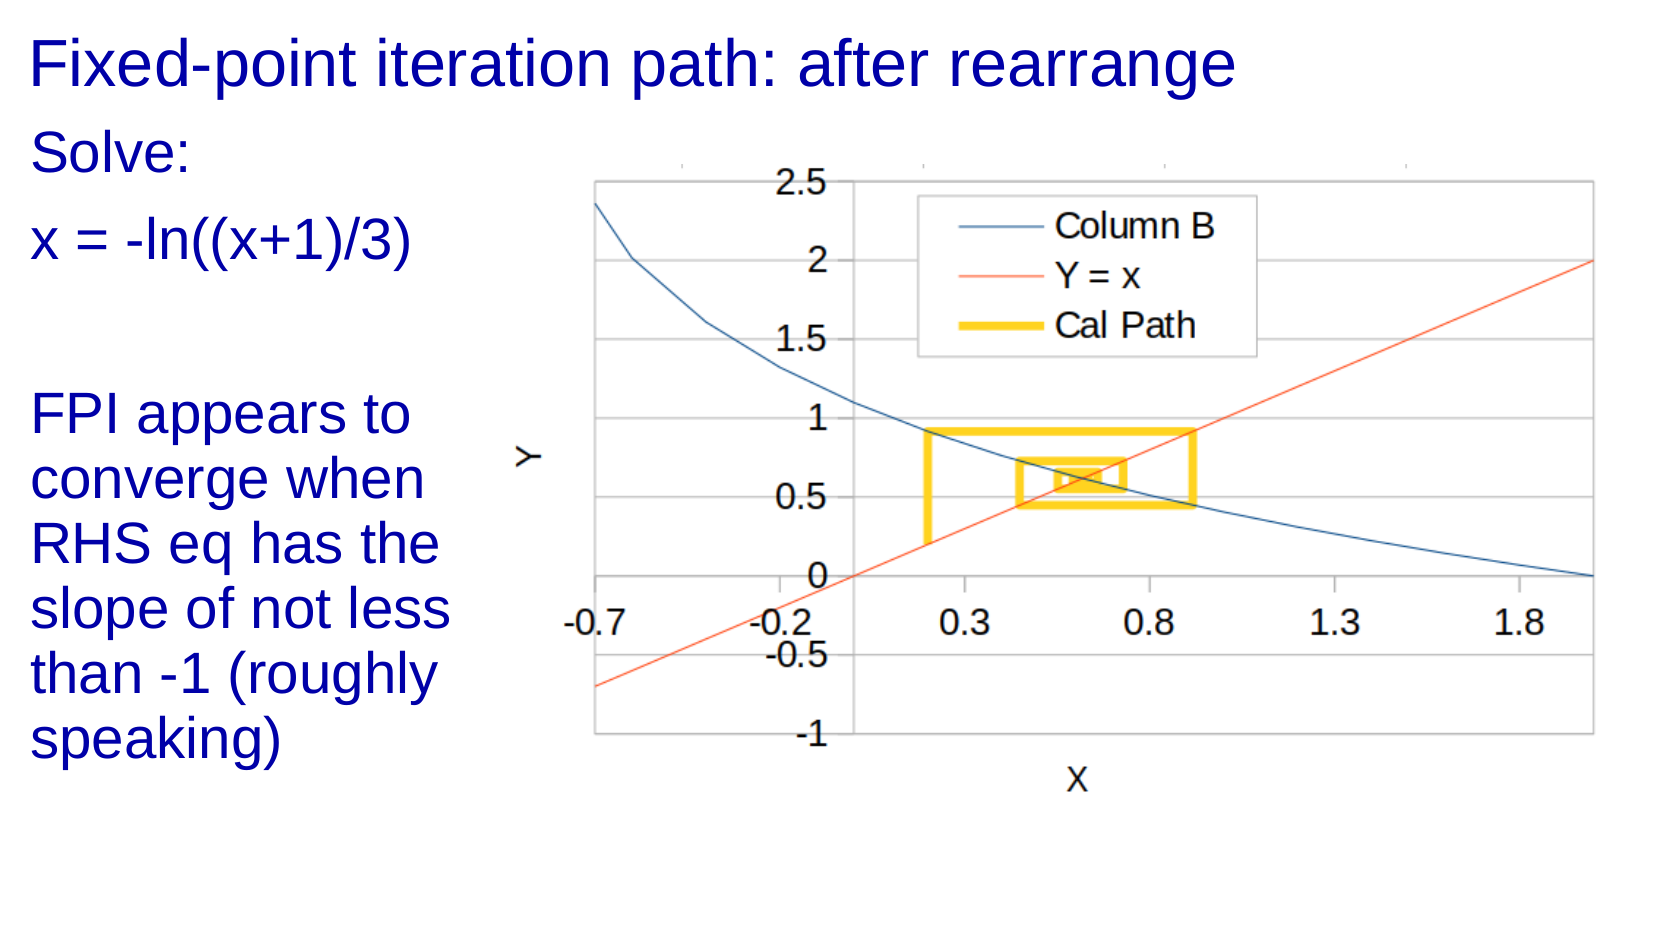

# Fixed-point iteration path: after rearrange
Solve:
x = -ln((x+1)/3)
FPI appears to converge when RHS eq has the slope of not less than -1 (roughly speaking)